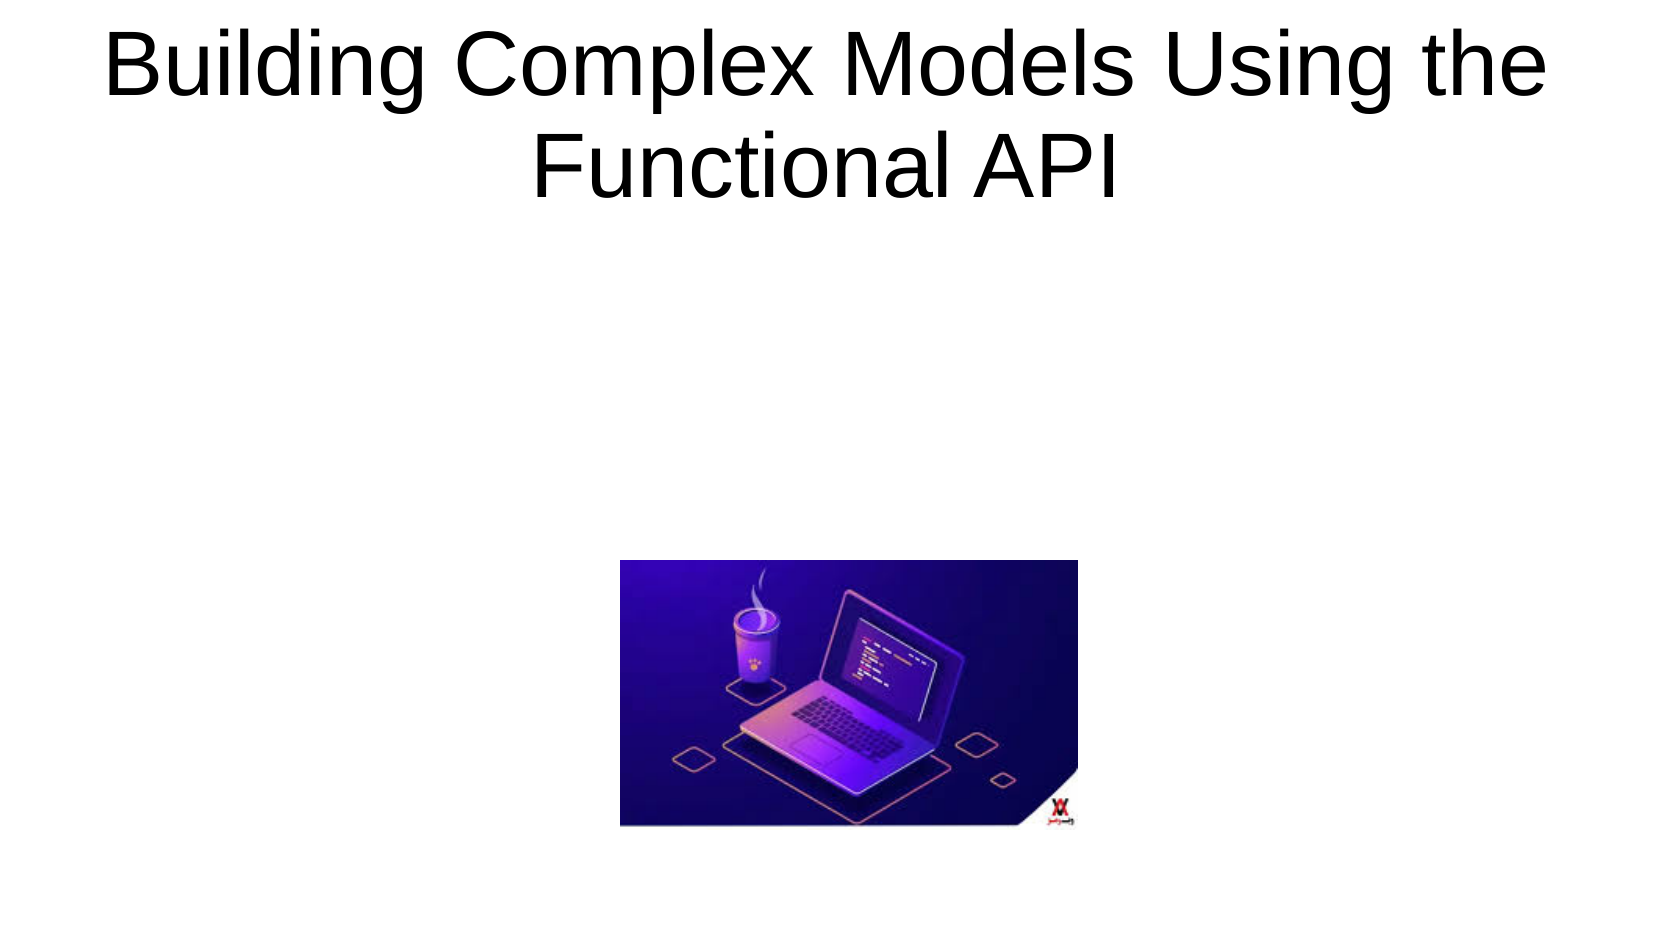

# Building Complex Models Using the Functional API